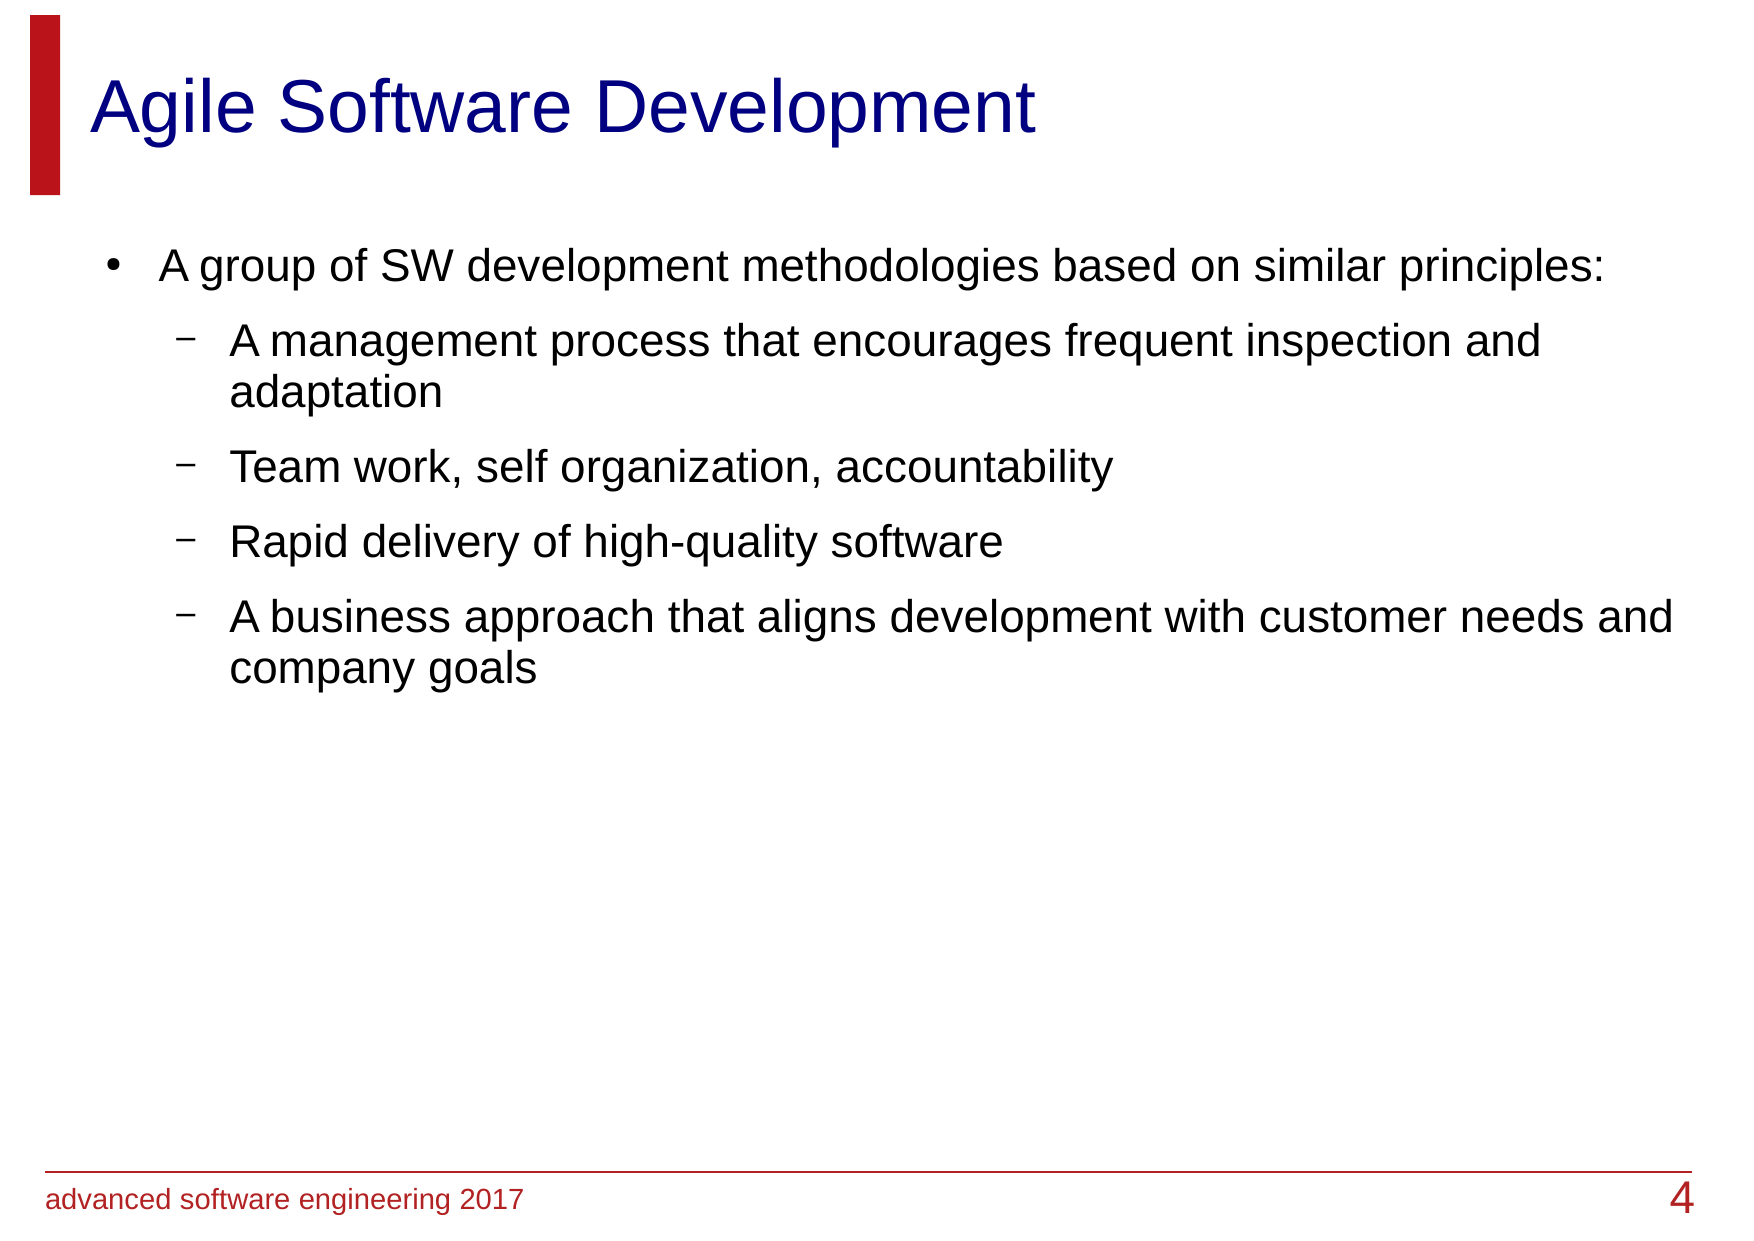

# Agile Software Development
A group of SW development methodologies based on similar principles:
A management process that encourages frequent inspection and adaptation
Team work, self organization, accountability
Rapid delivery of high-quality software
A business approach that aligns development with customer needs and company goals
4
advanced software engineering 2017